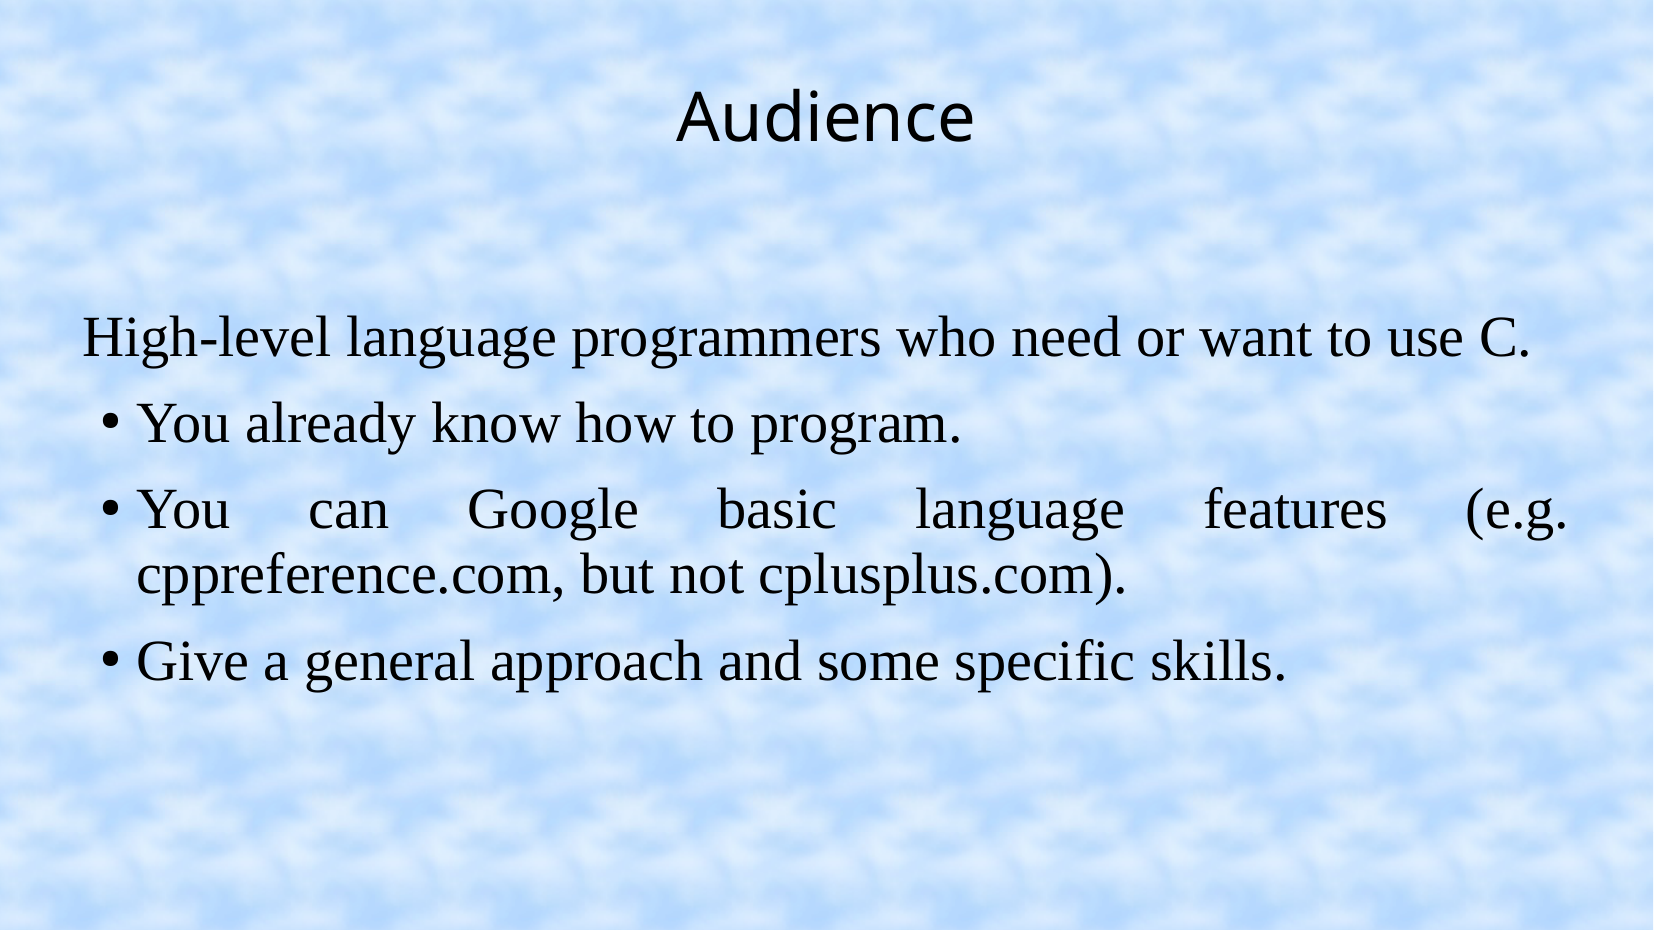

# Audience
High-level language programmers who need or want to use C.
You already know how to program.
You can Google basic language features (e.g. cppreference.com, but not cplusplus.com).
Give a general approach and some specific skills.